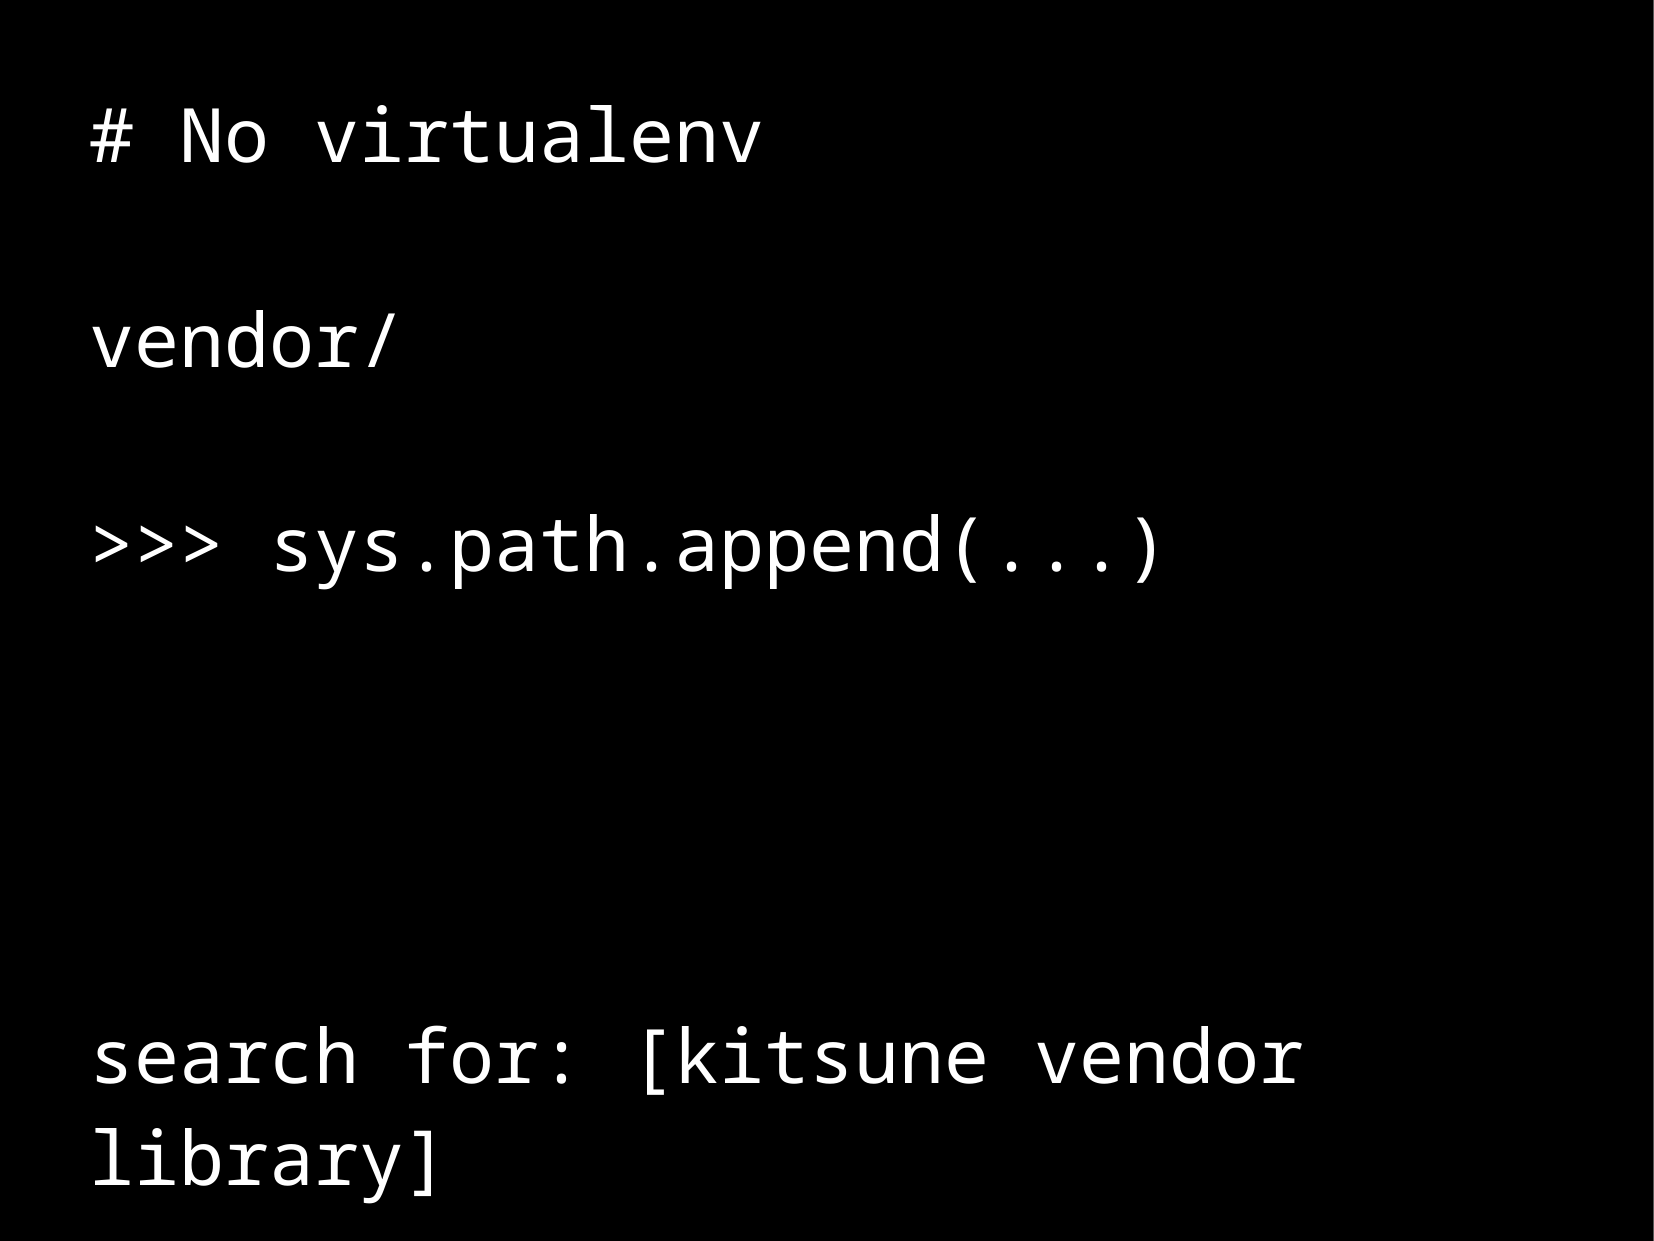

# No virtualenv
vendor/
>>> sys.path.append(...)
search for: [kitsune vendor library]